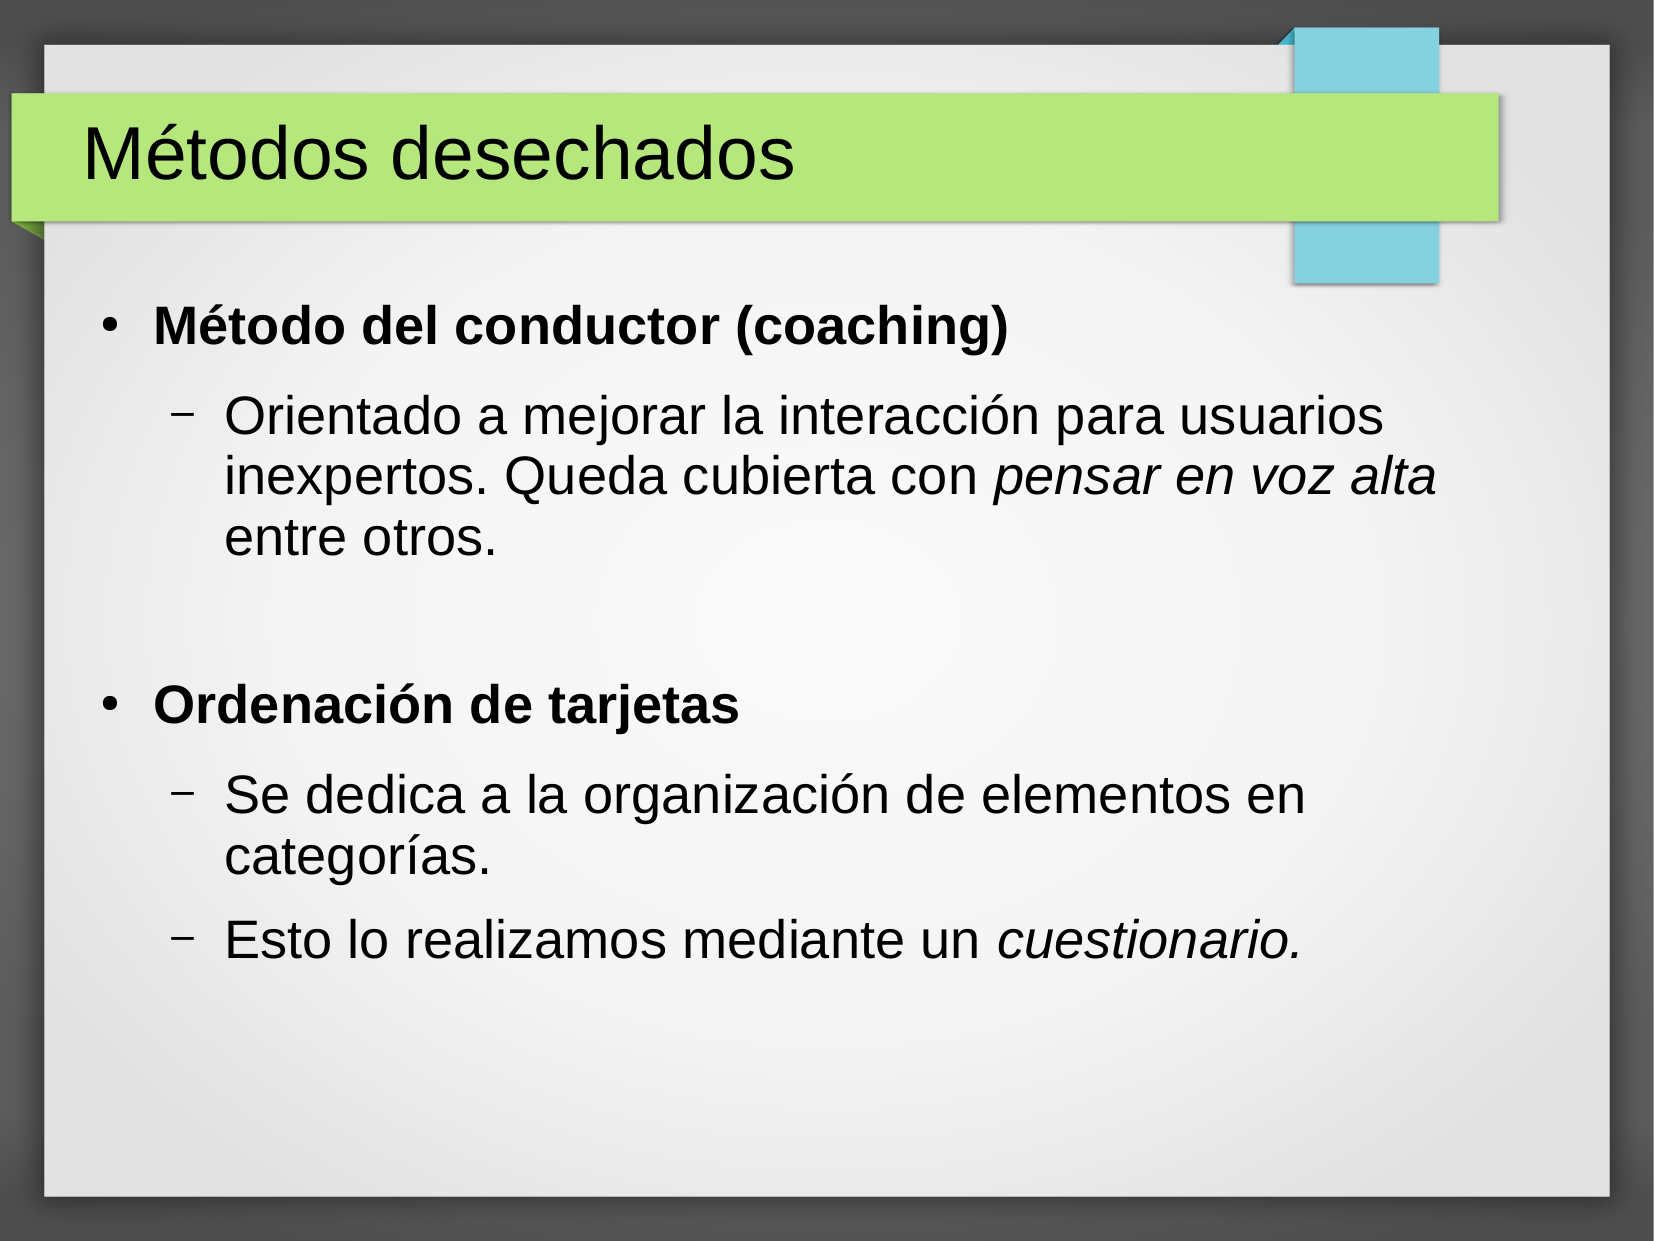

# Métodos desechados
Método del conductor (coaching)
Orientado a mejorar la interacción para usuarios inexpertos. Queda cubierta con pensar en voz alta entre otros.
Ordenación de tarjetas
Se dedica a la organización de elementos en categorías.
Esto lo realizamos mediante un cuestionario.